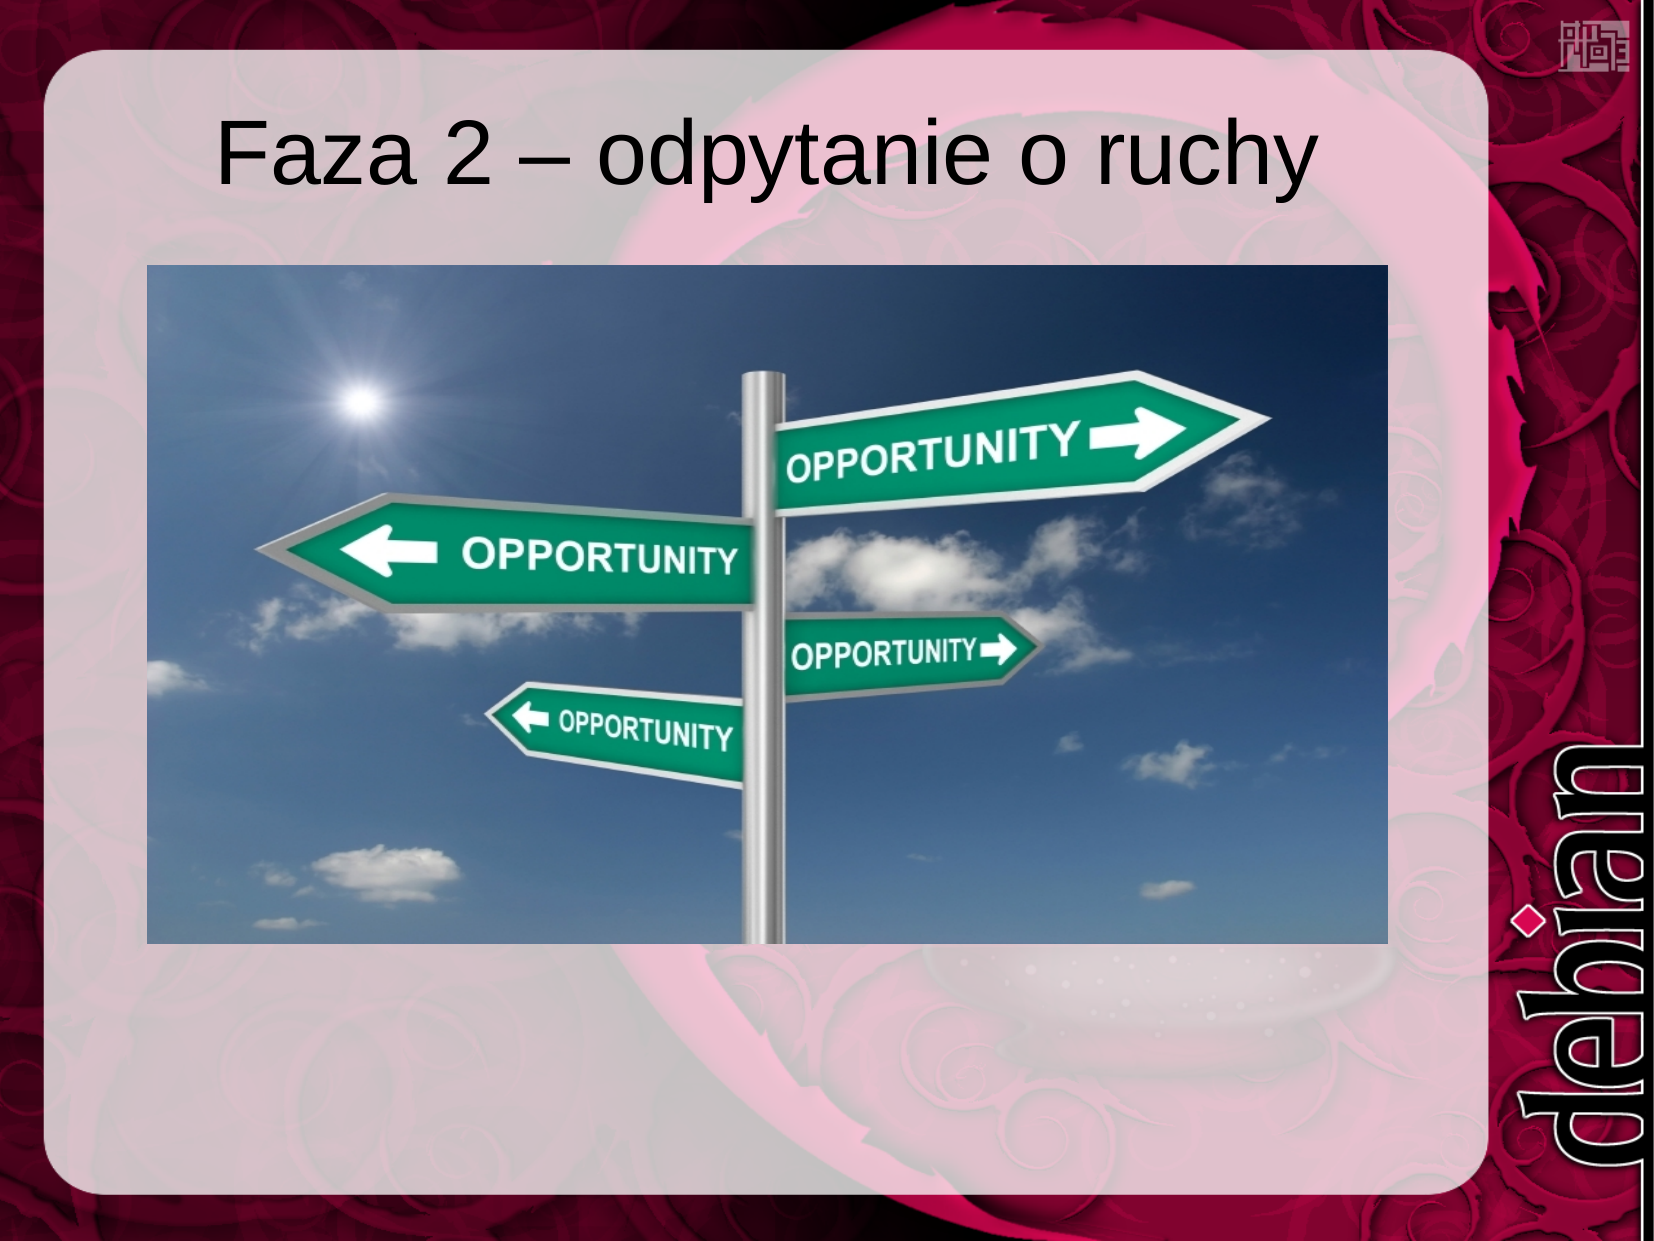

# Faza 2 – odpytanie o ruchy